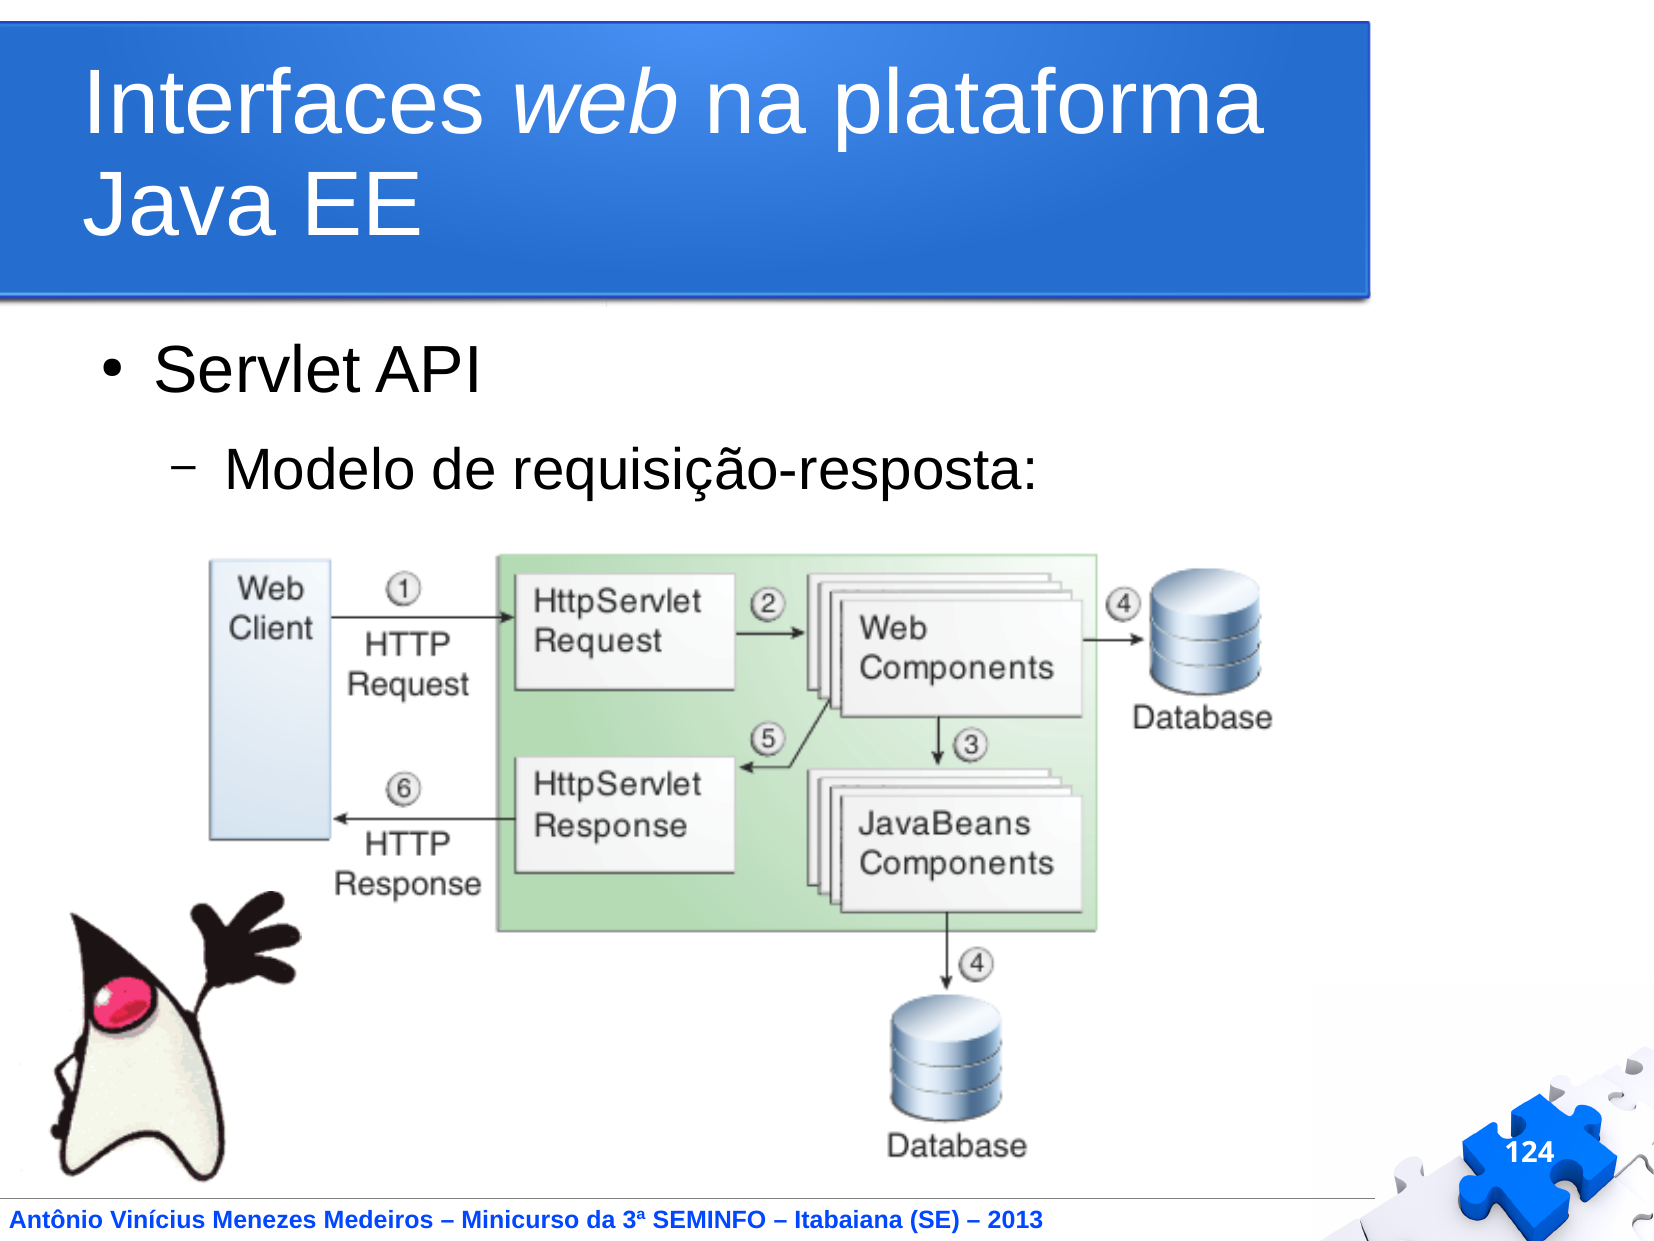

# Interfaces web na plataforma Java EE
Servlet API
Modelo de requisição-resposta:
124